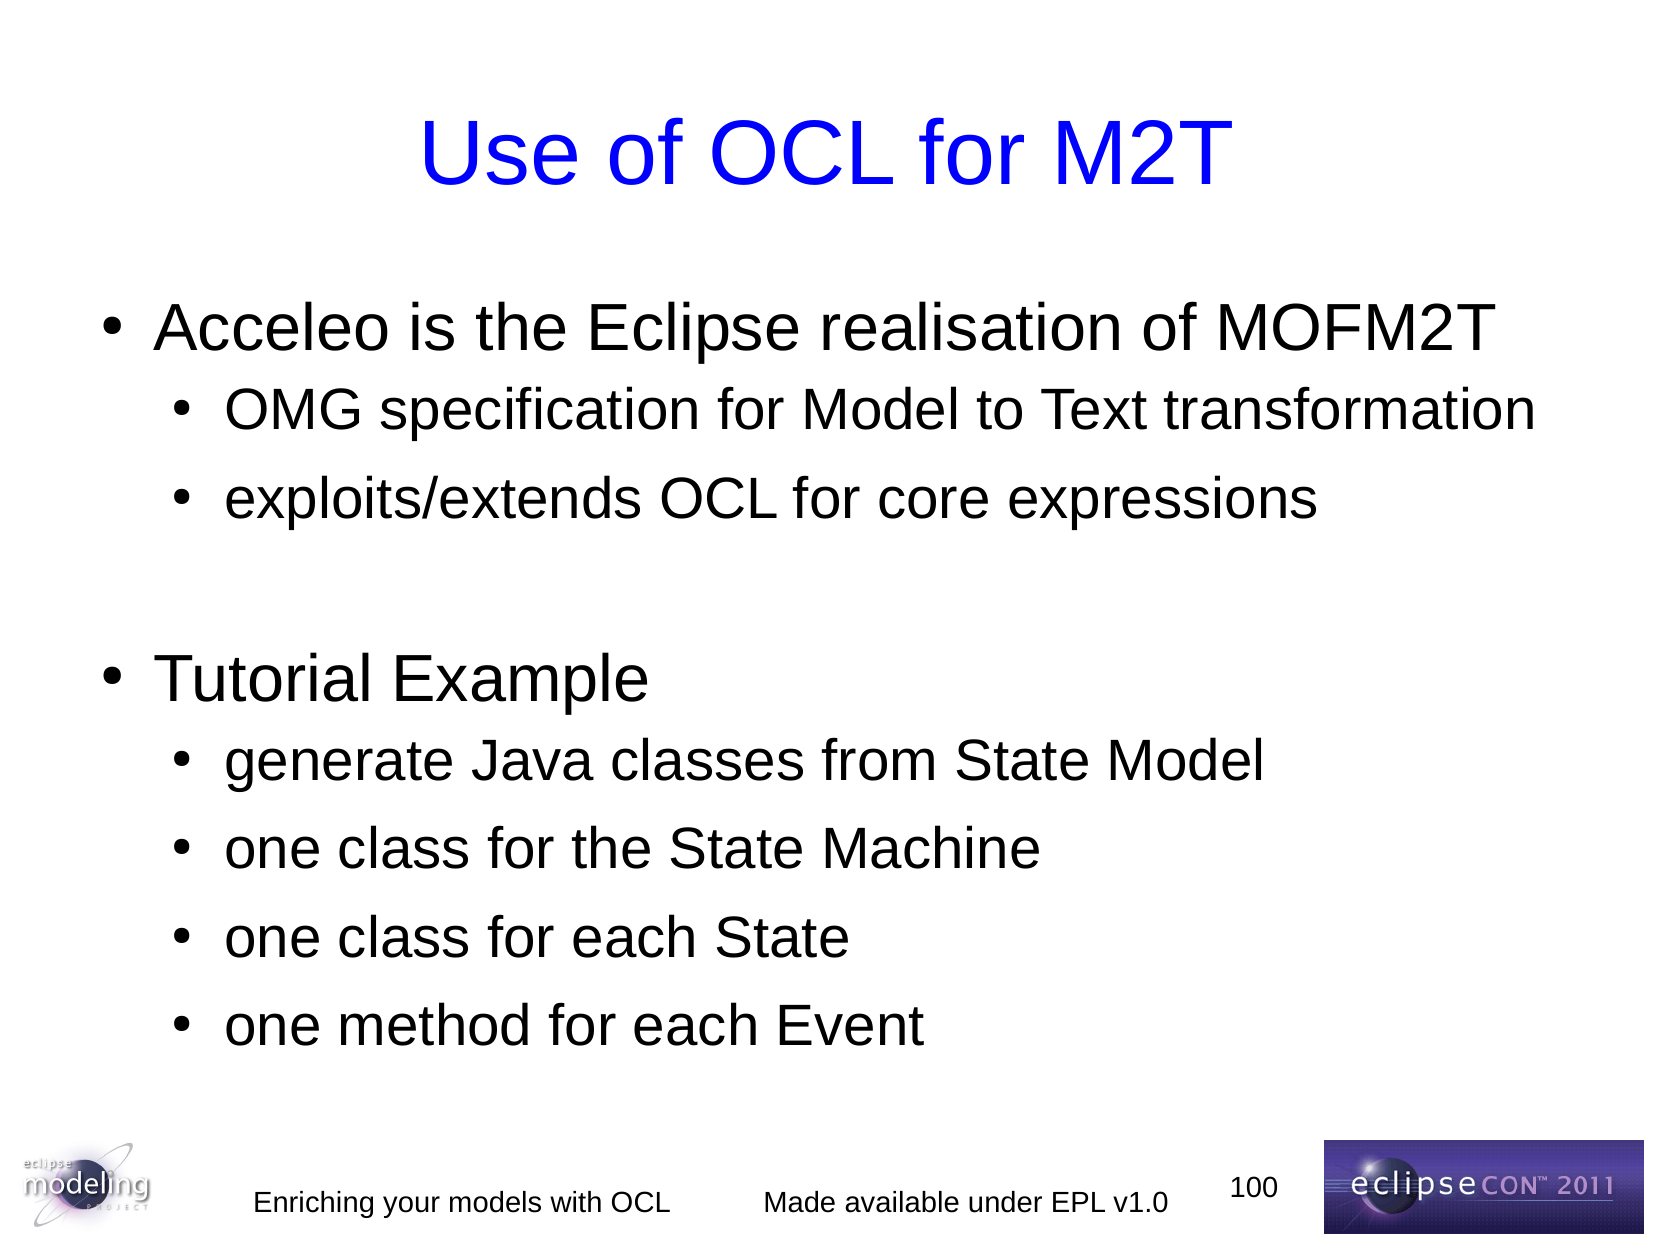

# Use of OCL for M2T
Acceleo is the Eclipse realisation of MOFM2T
OMG specification for Model to Text transformation
exploits/extends OCL for core expressions
Tutorial Example
generate Java classes from State Model
one class for the State Machine
one class for each State
one method for each Event
100
Enriching your models with OCL